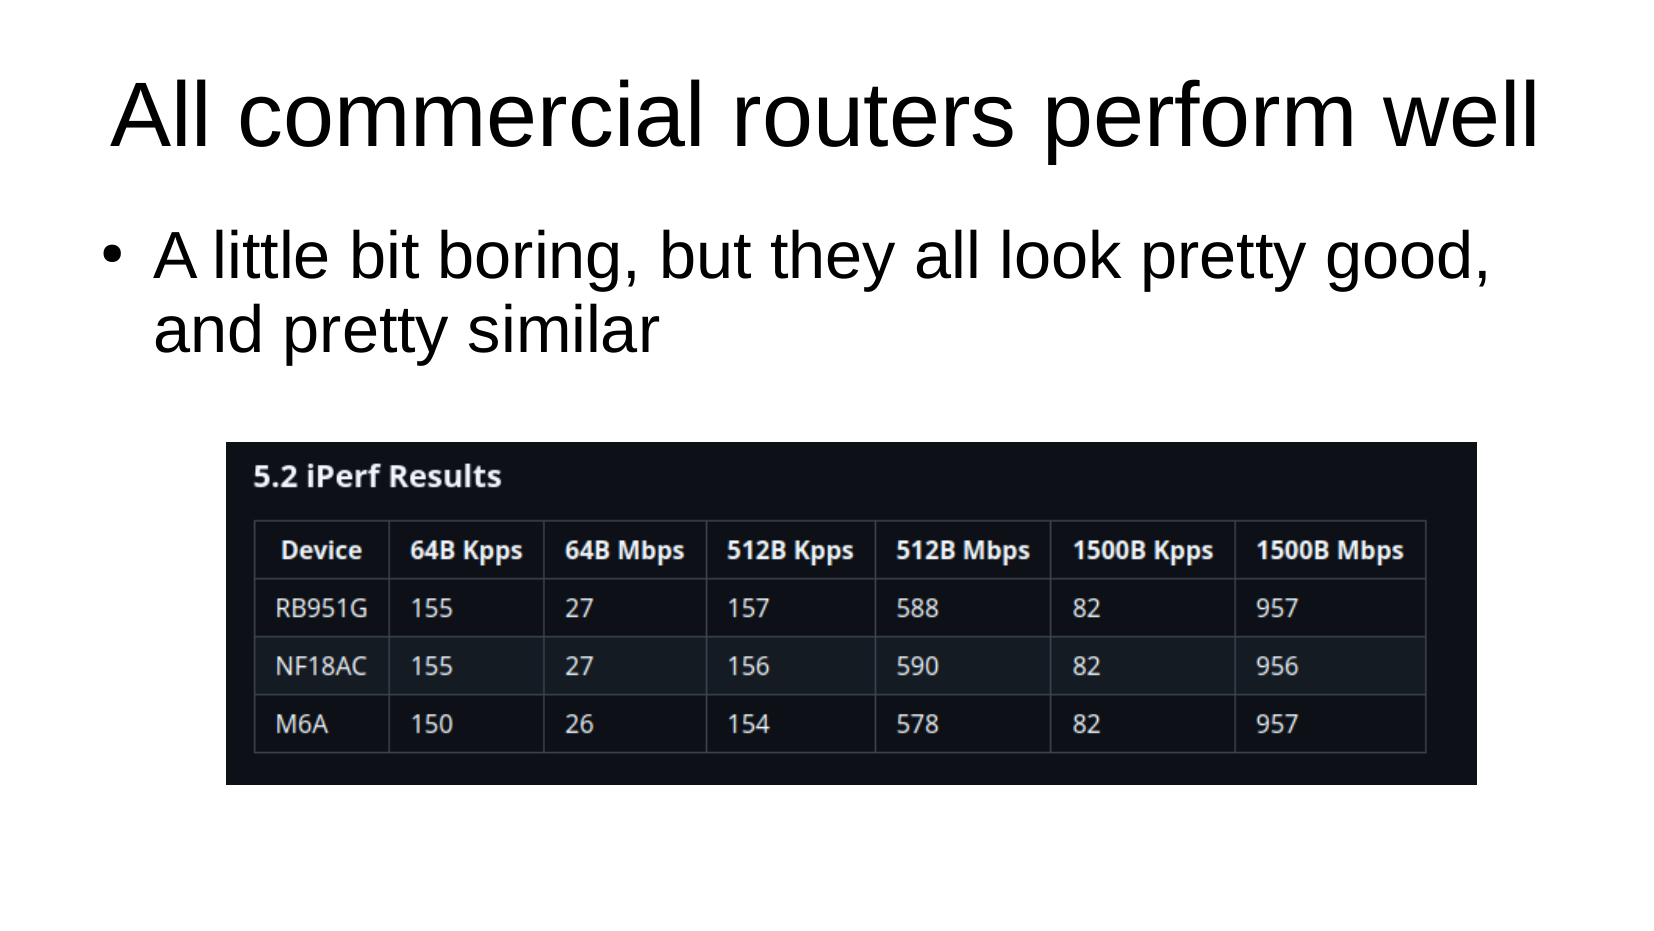

# All commercial routers perform well
A little bit boring, but they all look pretty good, and pretty similar